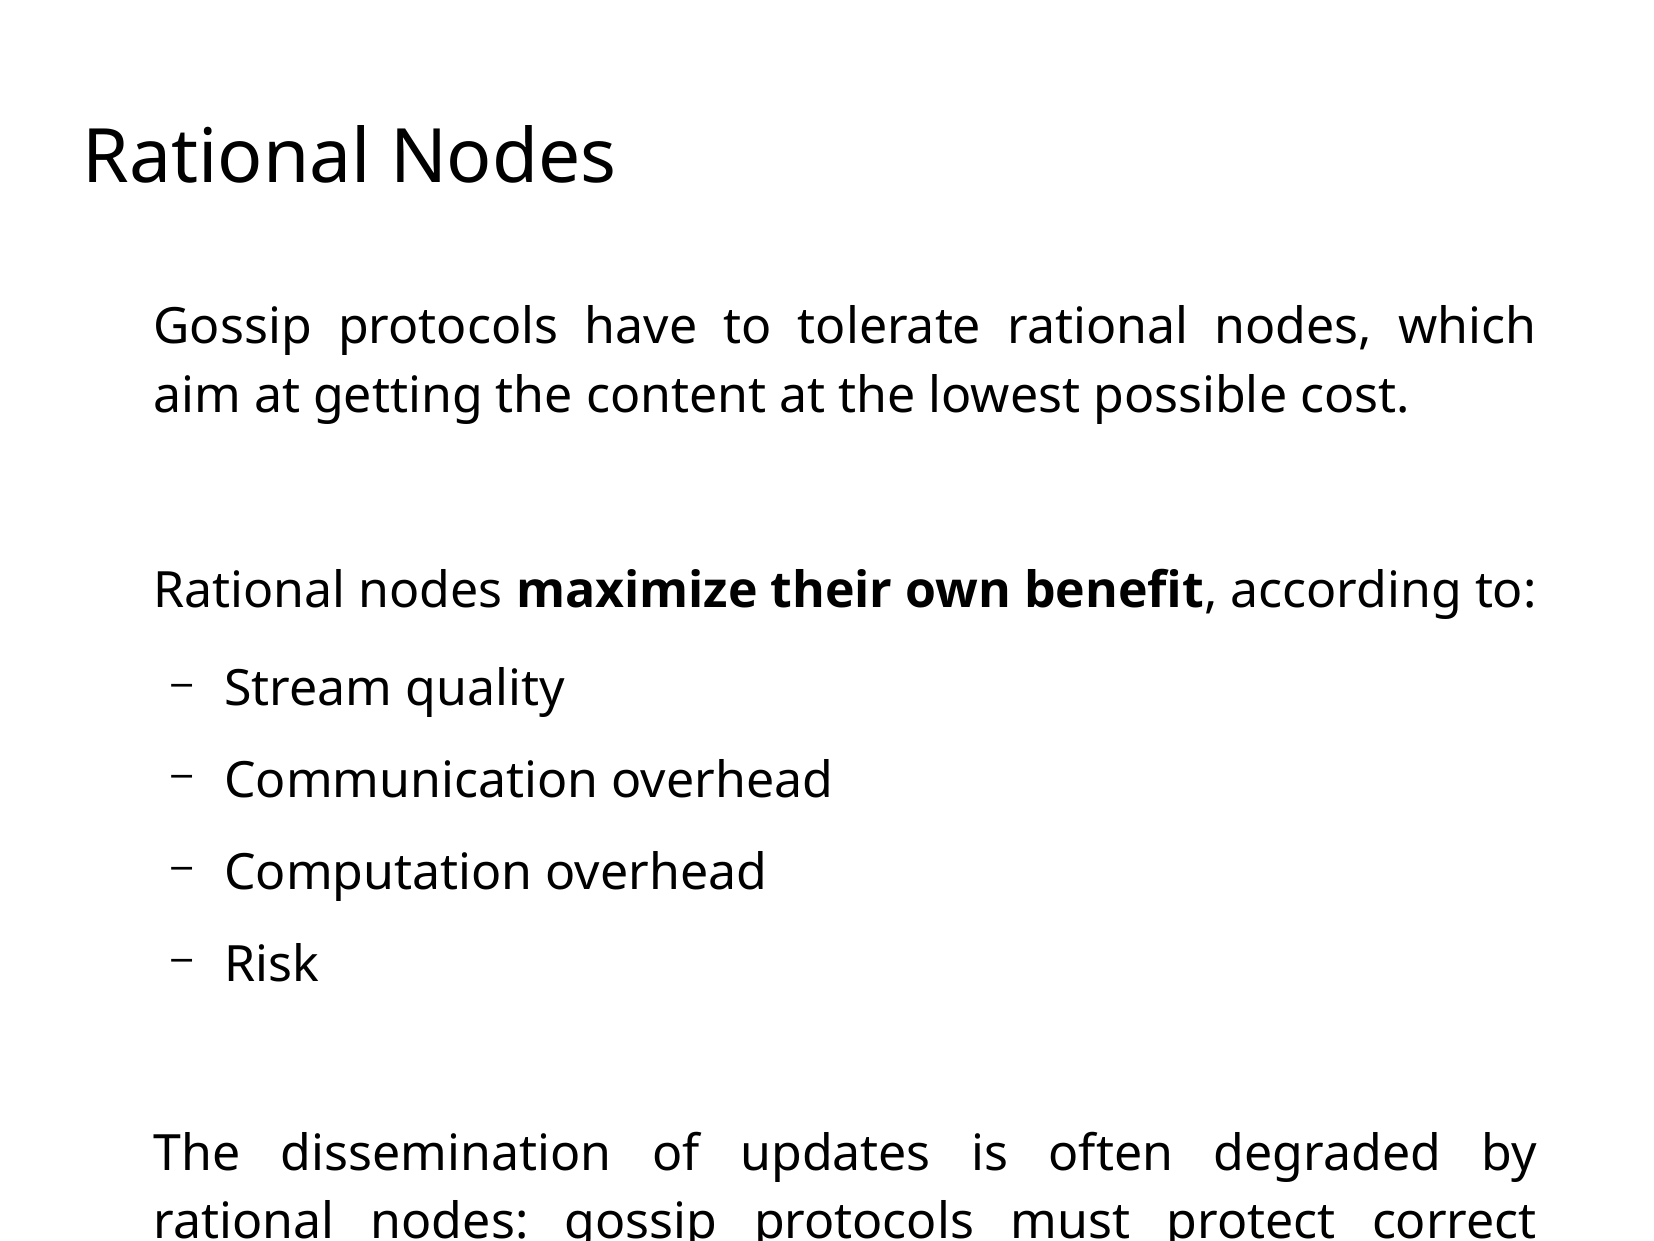

# Rational Nodes
Gossip protocols have to tolerate rational nodes, which aim at getting the content at the lowest possible cost.
Rational nodes maximize their own benefit, according to:
Stream quality
Communication overhead
Computation overhead
Risk
The dissemination of updates is often degraded by rational nodes: gossip protocols must protect correct peers.